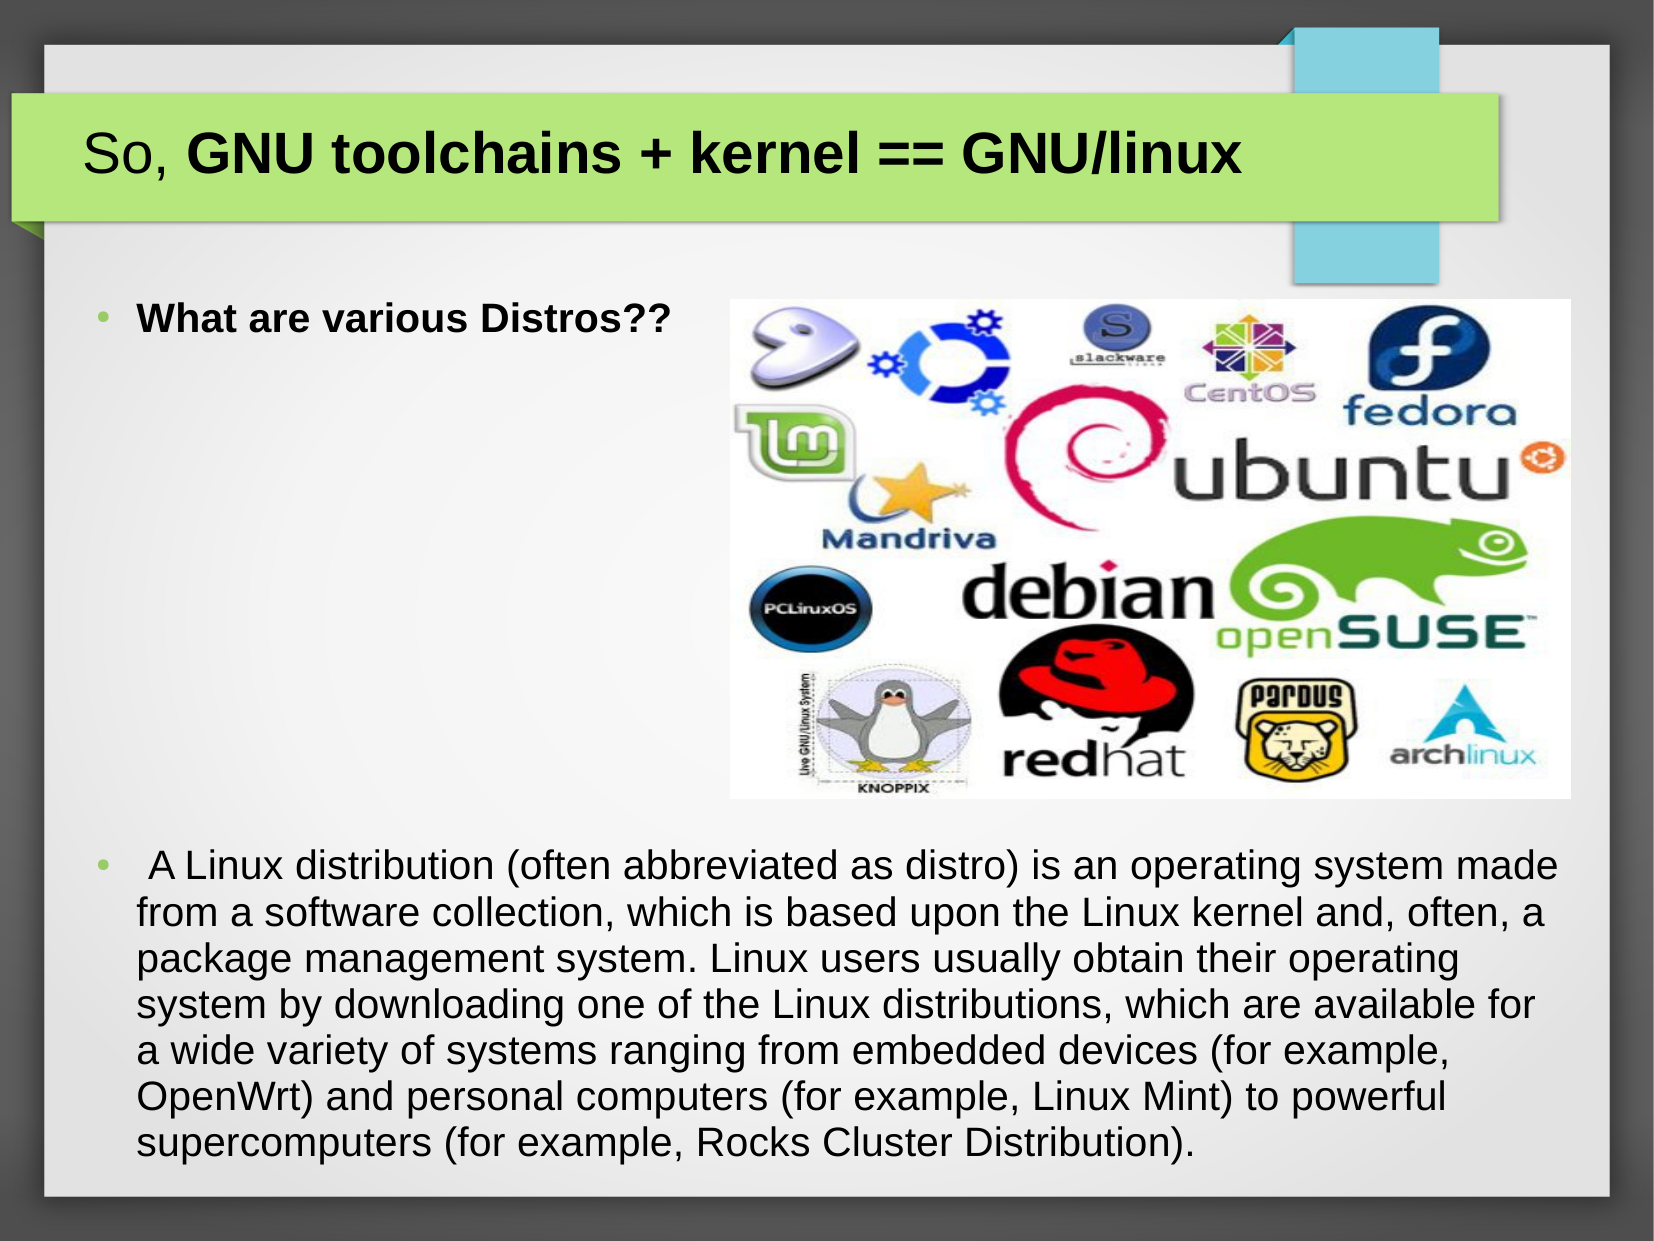

# So, GNU toolchains + kernel == GNU/linux
What are various Distros??
 A Linux distribution (often abbreviated as distro) is an operating system made from a software collection, which is based upon the Linux kernel and, often, a package management system. Linux users usually obtain their operating system by downloading one of the Linux distributions, which are available for a wide variety of systems ranging from embedded devices (for example, OpenWrt) and personal computers (for example, Linux Mint) to powerful supercomputers (for example, Rocks Cluster Distribution).